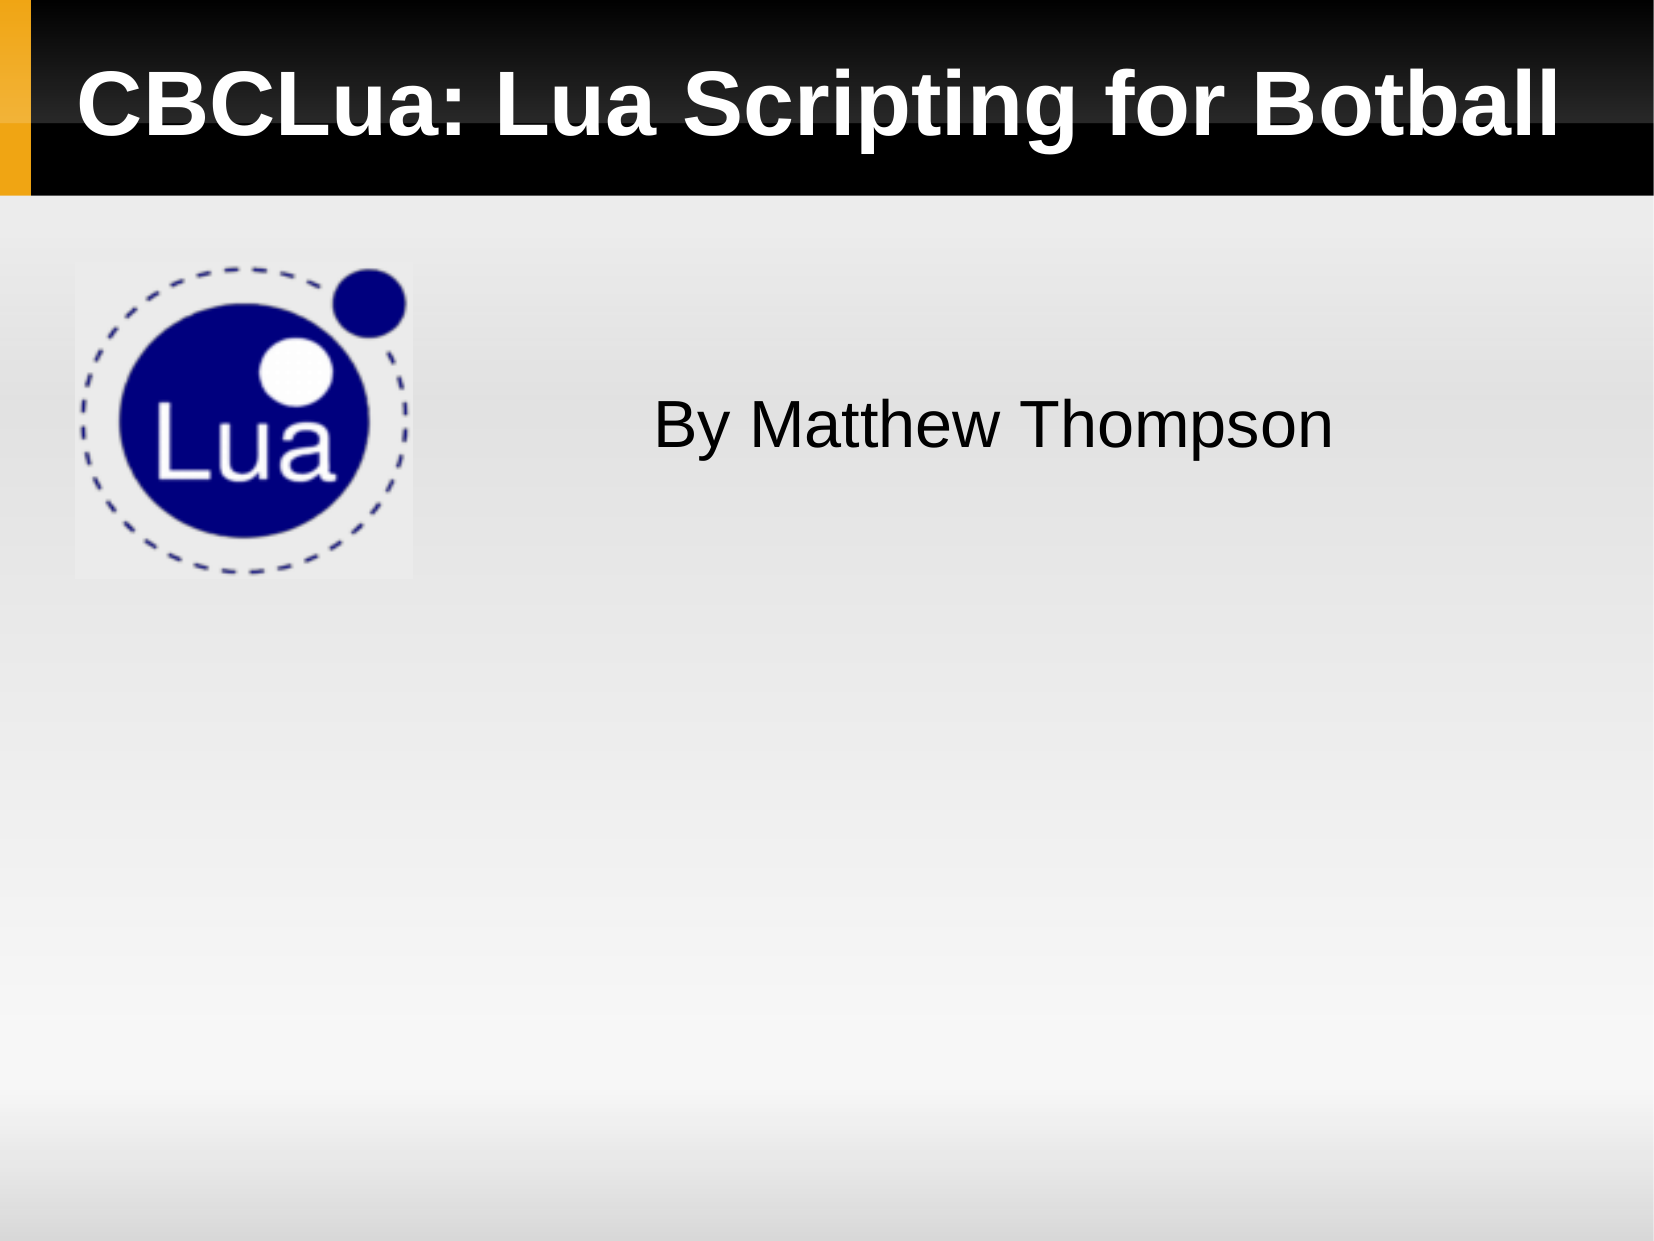

# CBCLua: Lua Scripting for Botball
By Matthew Thompson